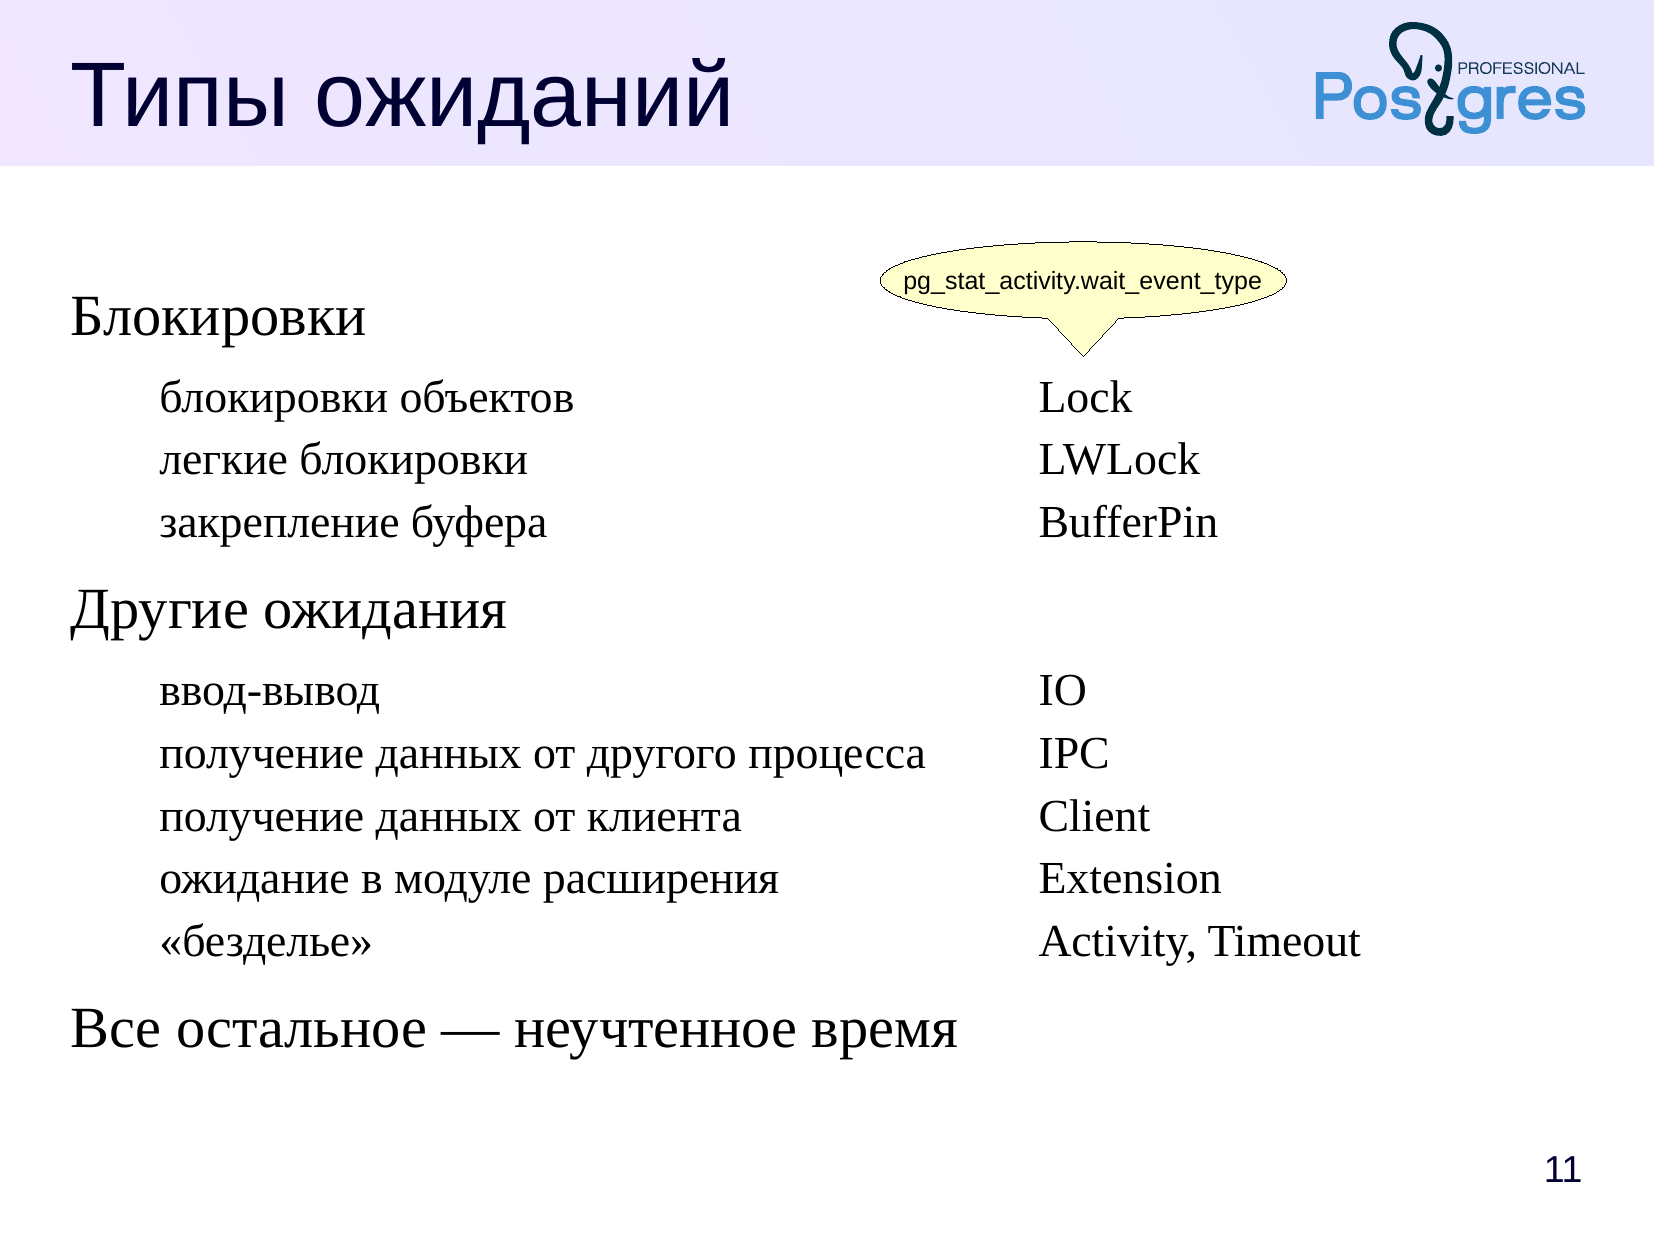

# Типы ожиданий
pg_stat_activity.wait_event_type
Блокировки
блокировки объектов	Lock
легкие блокировки	LWLock
закрепление буфера	BufferPin
Другие ожидания
ввод-вывод	IO
получение данных от другого процесса	IPC
получение данных от клиента	Client
ожидание в модуле расширения	Extension
«безделье»	Activity, Timeout
Все остальное — неучтенное время